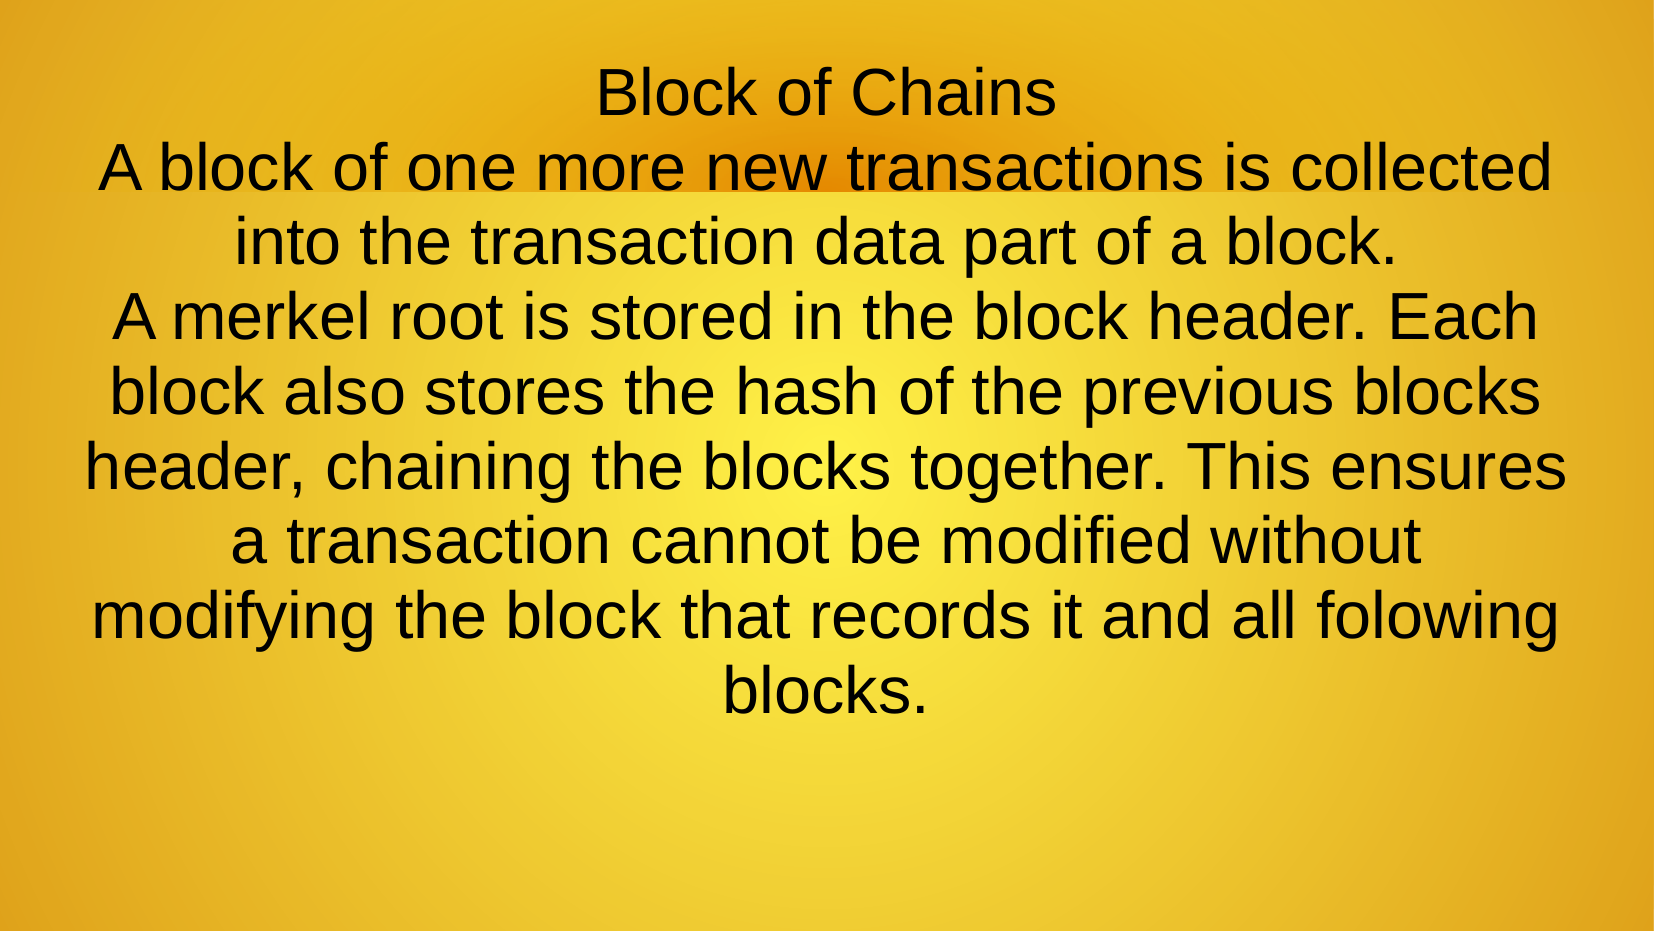

# Block of Chains
A block of one more new transactions is collected into the transaction data part of a block.
A merkel root is stored in the block header. Each block also stores the hash of the previous blocks header, chaining the blocks together. This ensures a transaction cannot be modified without modifying the block that records it and all folowing blocks.